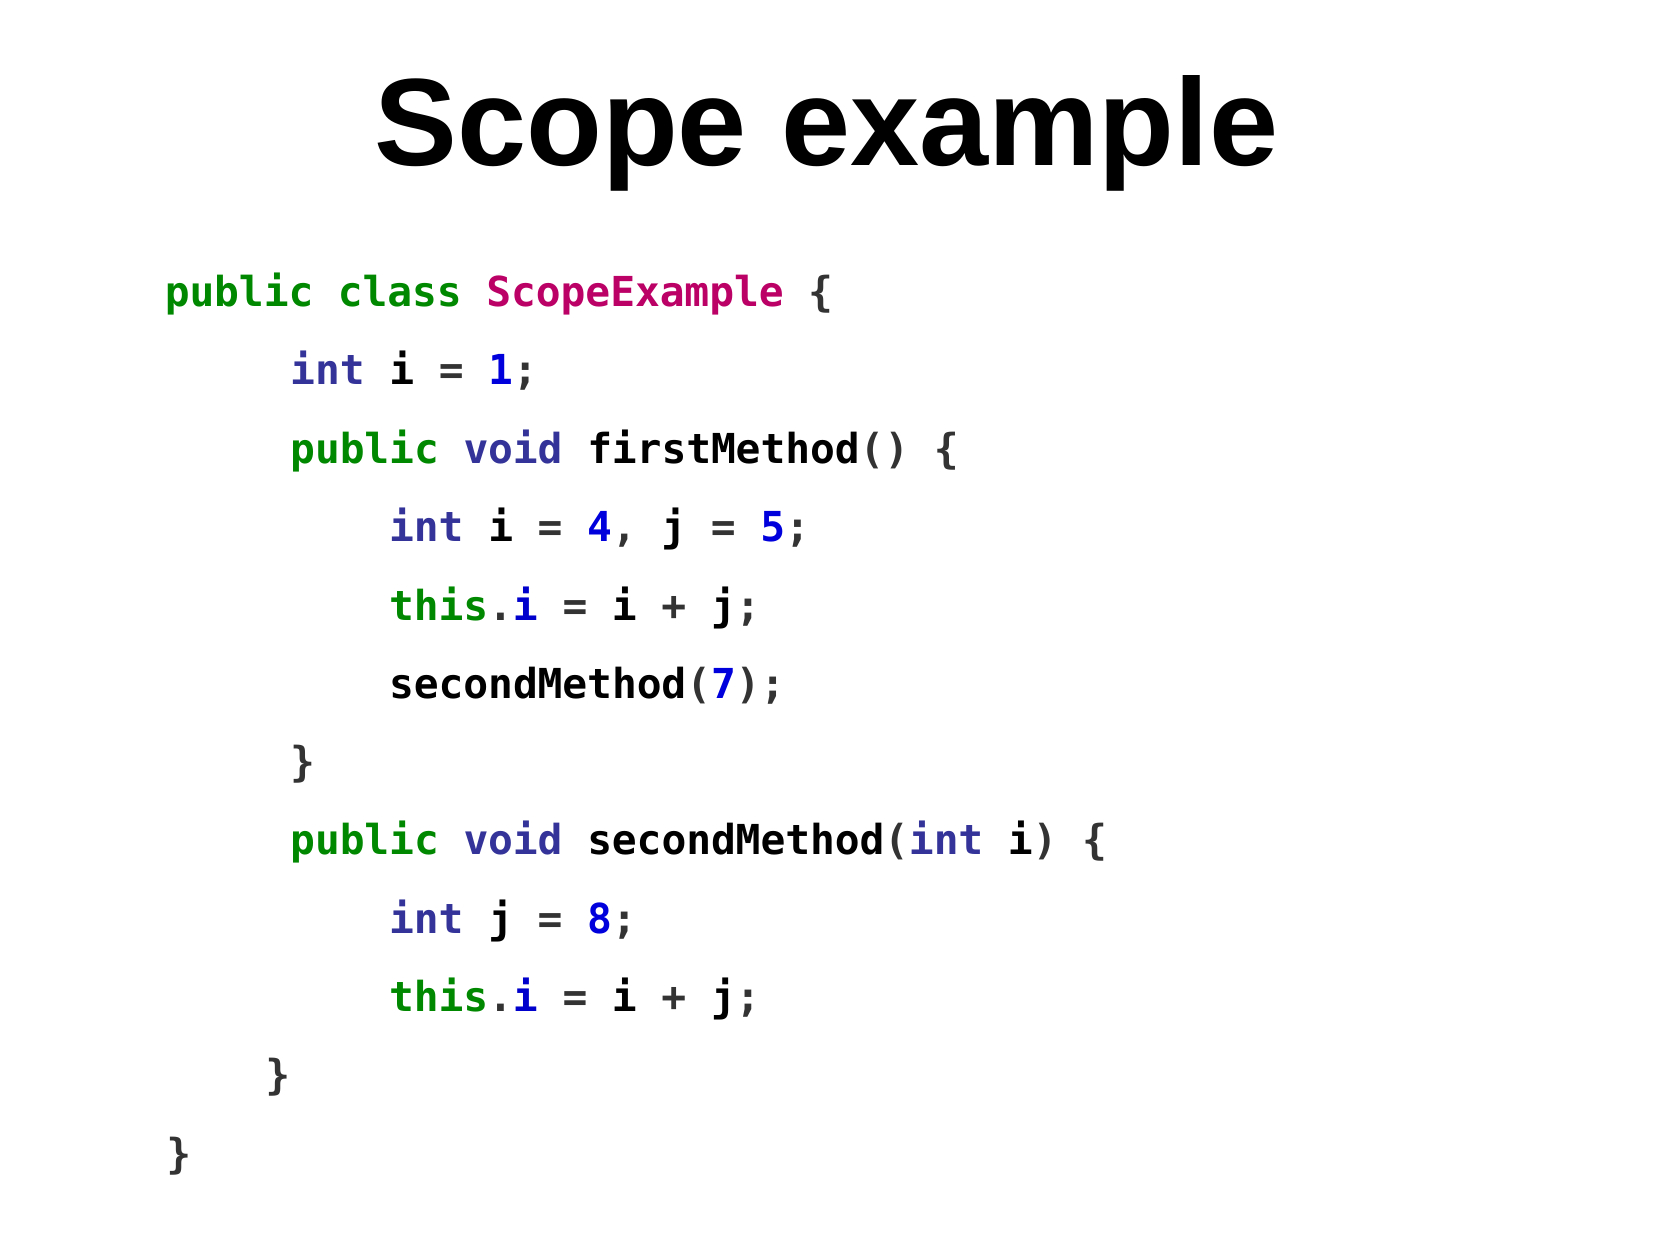

# Scope example
 public class ScopeExample {
 int i = 1;
 public void firstMethod() {
 int i = 4, j = 5;
 this.i = i + j;
 secondMethod(7);
 }
 public void secondMethod(int i) {
 int j = 8;
 this.i = i + j;
 }
 }